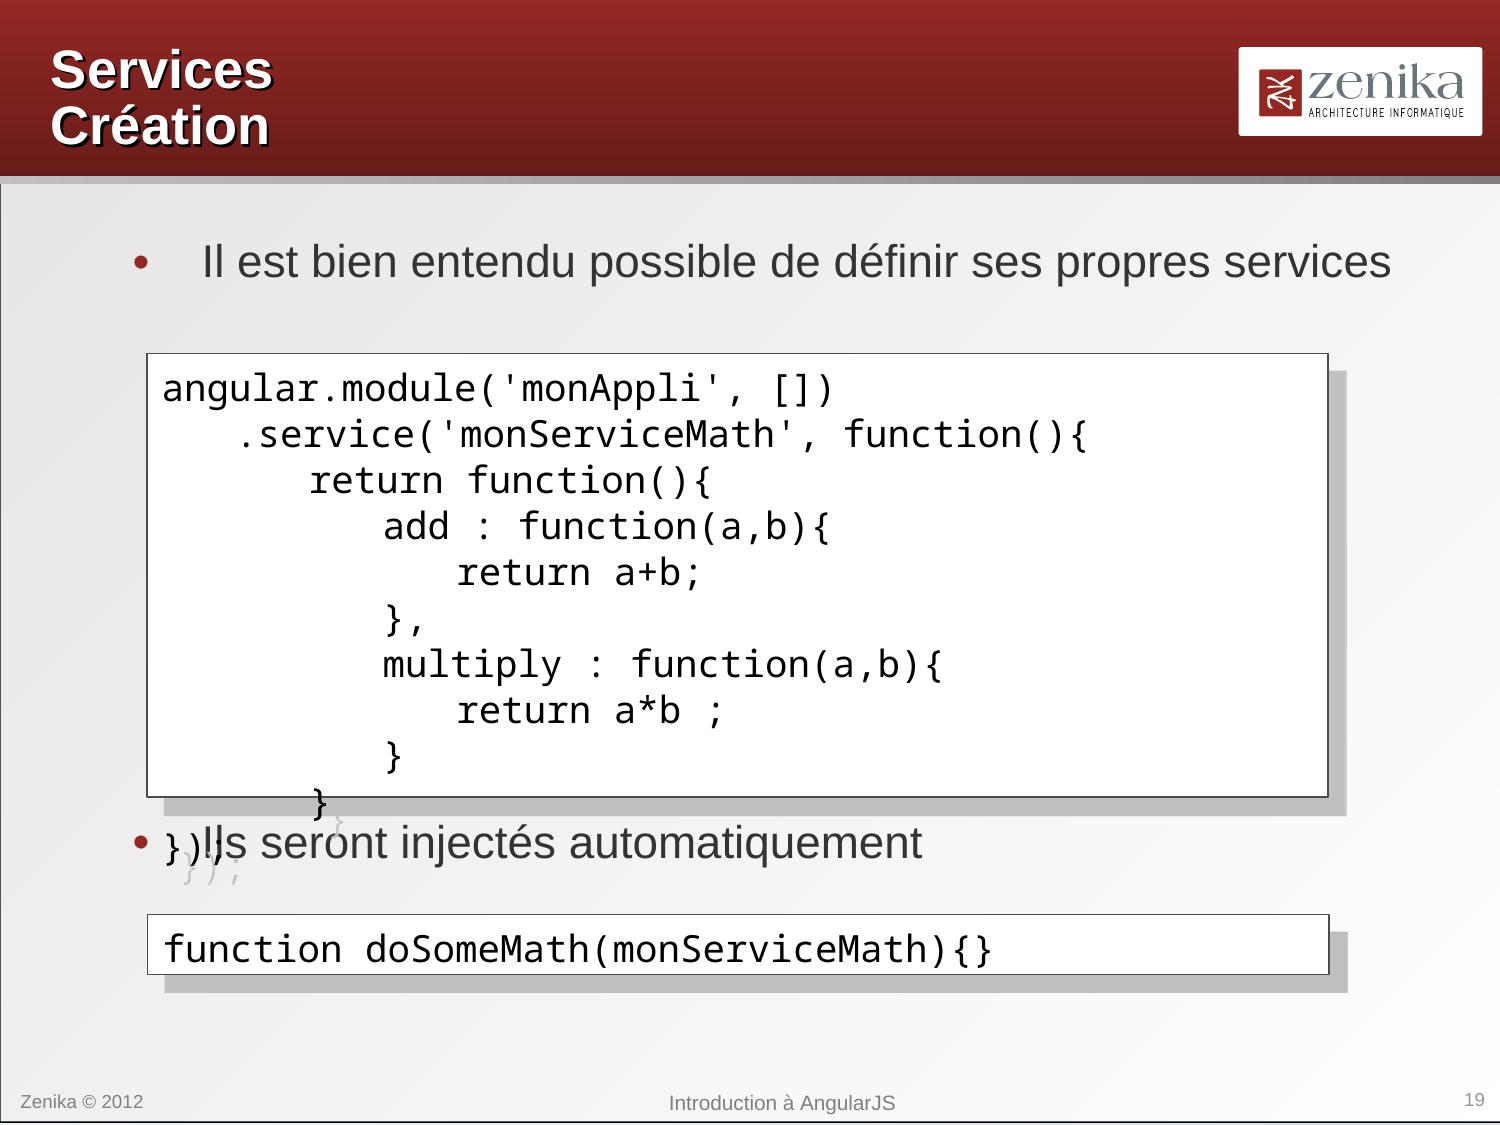

# Services Création
Il est bien entendu possible de définir ses propres services
Ils seront injectés automatiquement
angular.module('monAppli', [])
	.service('monServiceMath', function(){
		return function(){
			add : function(a,b){
				return a+b;
			},
			multiply : function(a,b){
				return a*b ;
			}
		}
});
function doSomeMath(monServiceMath){}